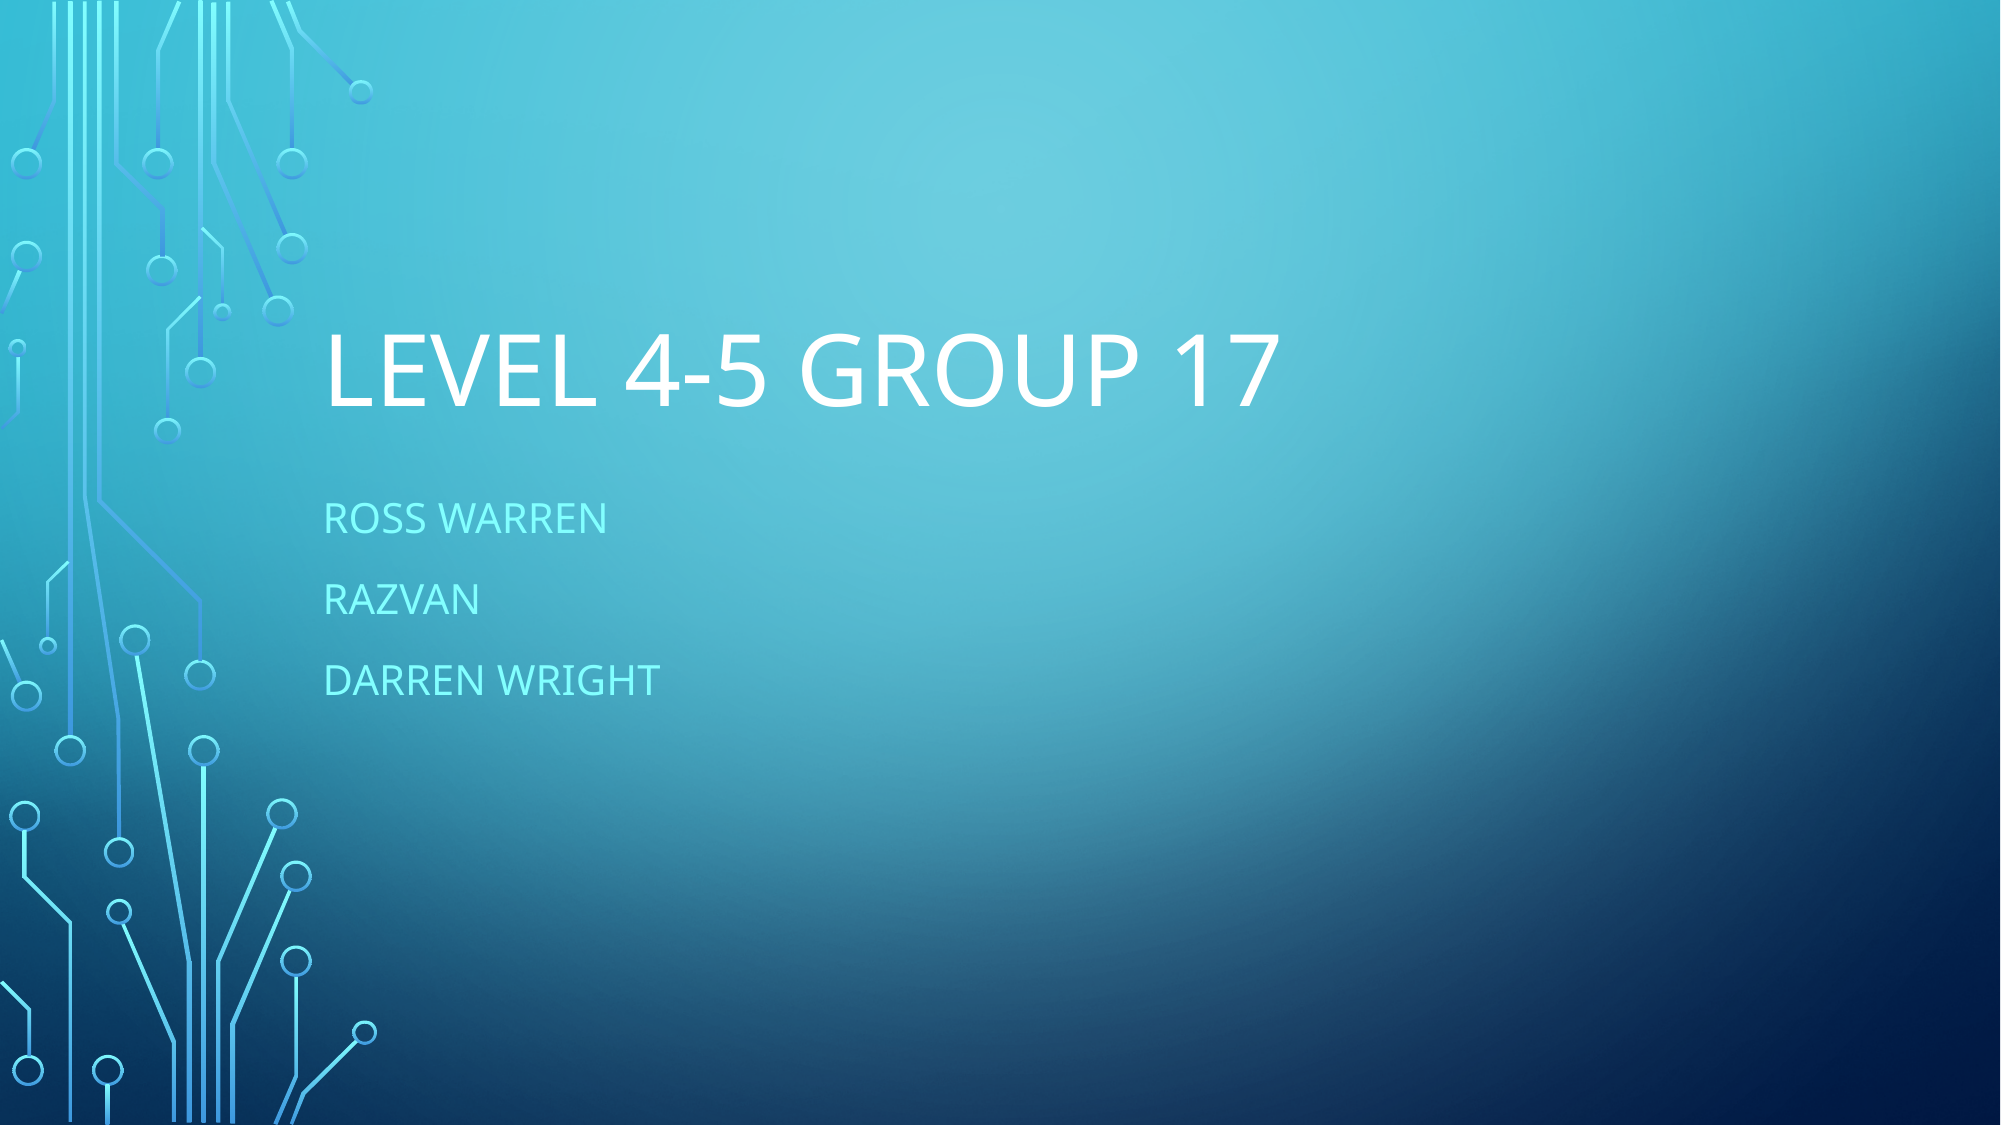

# Level 4-5 Group 17
Ross warren
Razvan
Darren wright